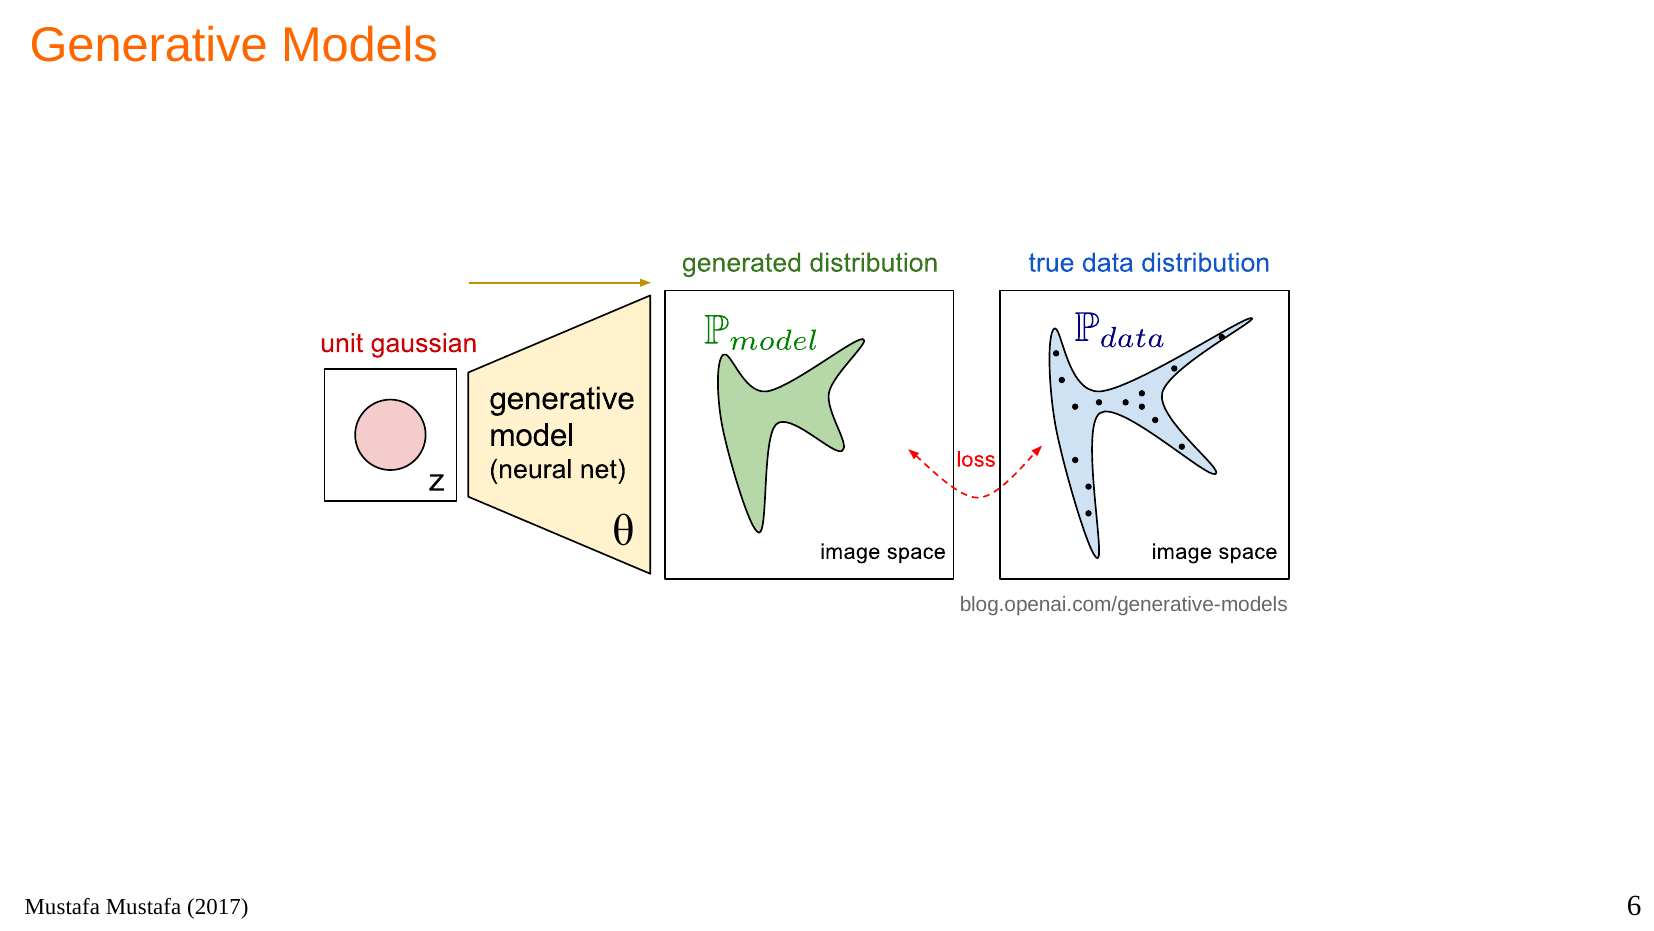

# Generative Models
blog.openai.com/generative-models
6
Mustafa Mustafa (2017)